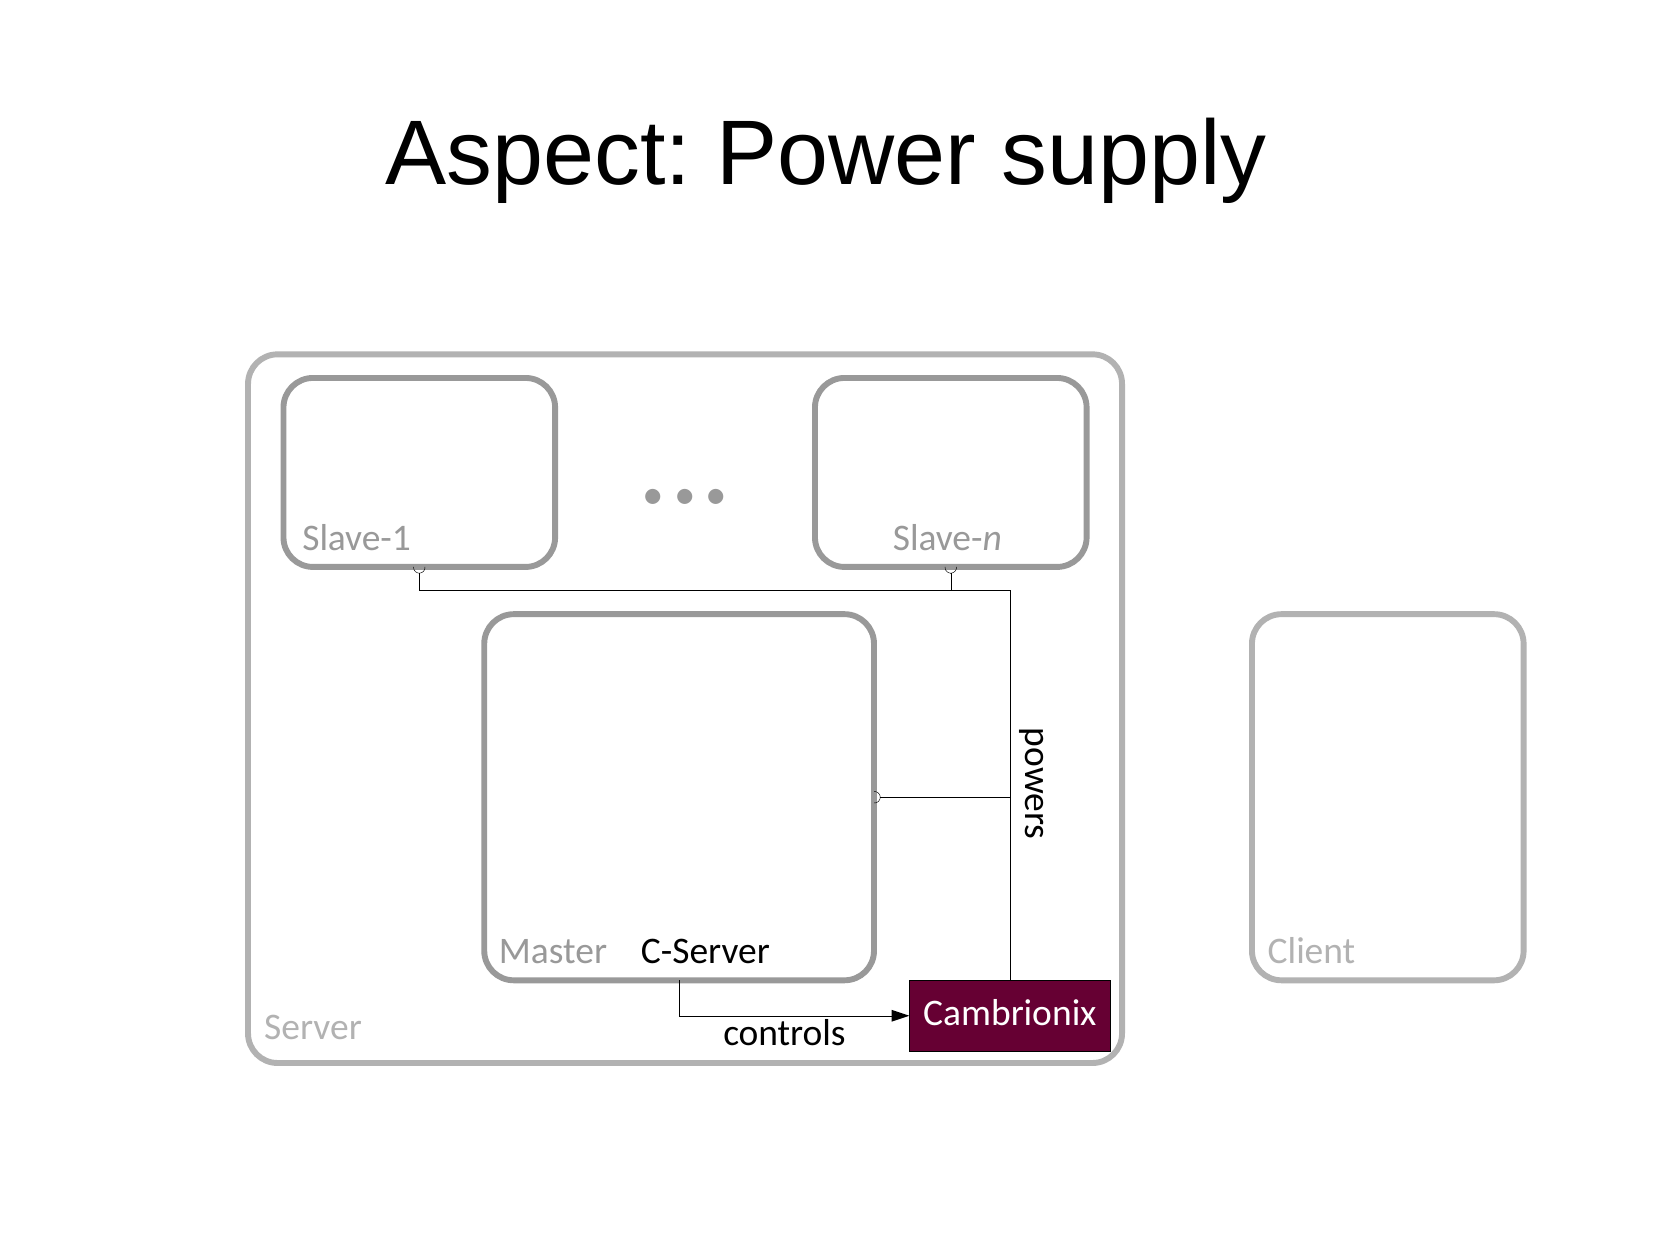

# Aspect: Power supply
powers
C-Server
Cambrionix
controls